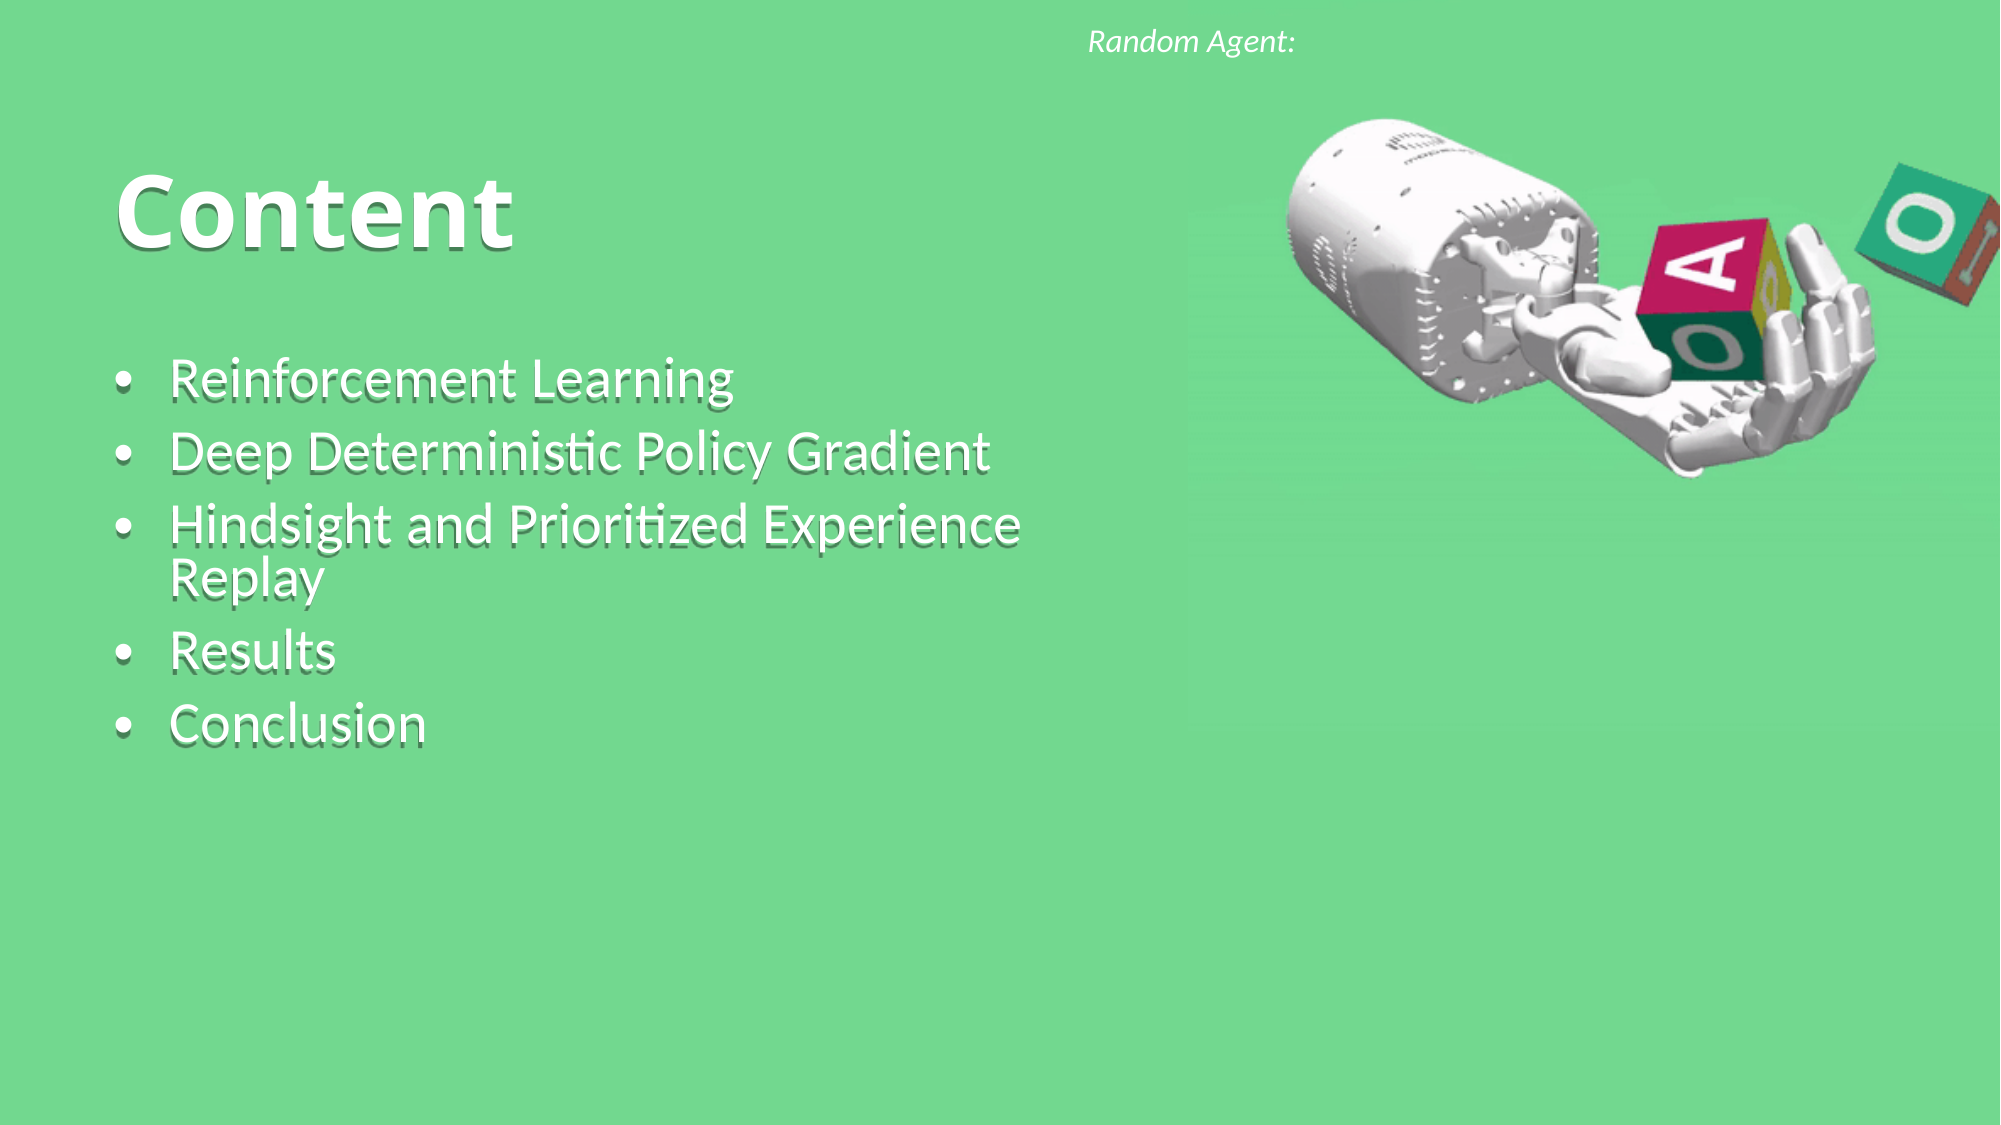

Random Agent:
Content
Reinforcement Learning
Deep Deterministic Policy Gradient
Hindsight and Prioritized Experience Replay
Results
Conclusion